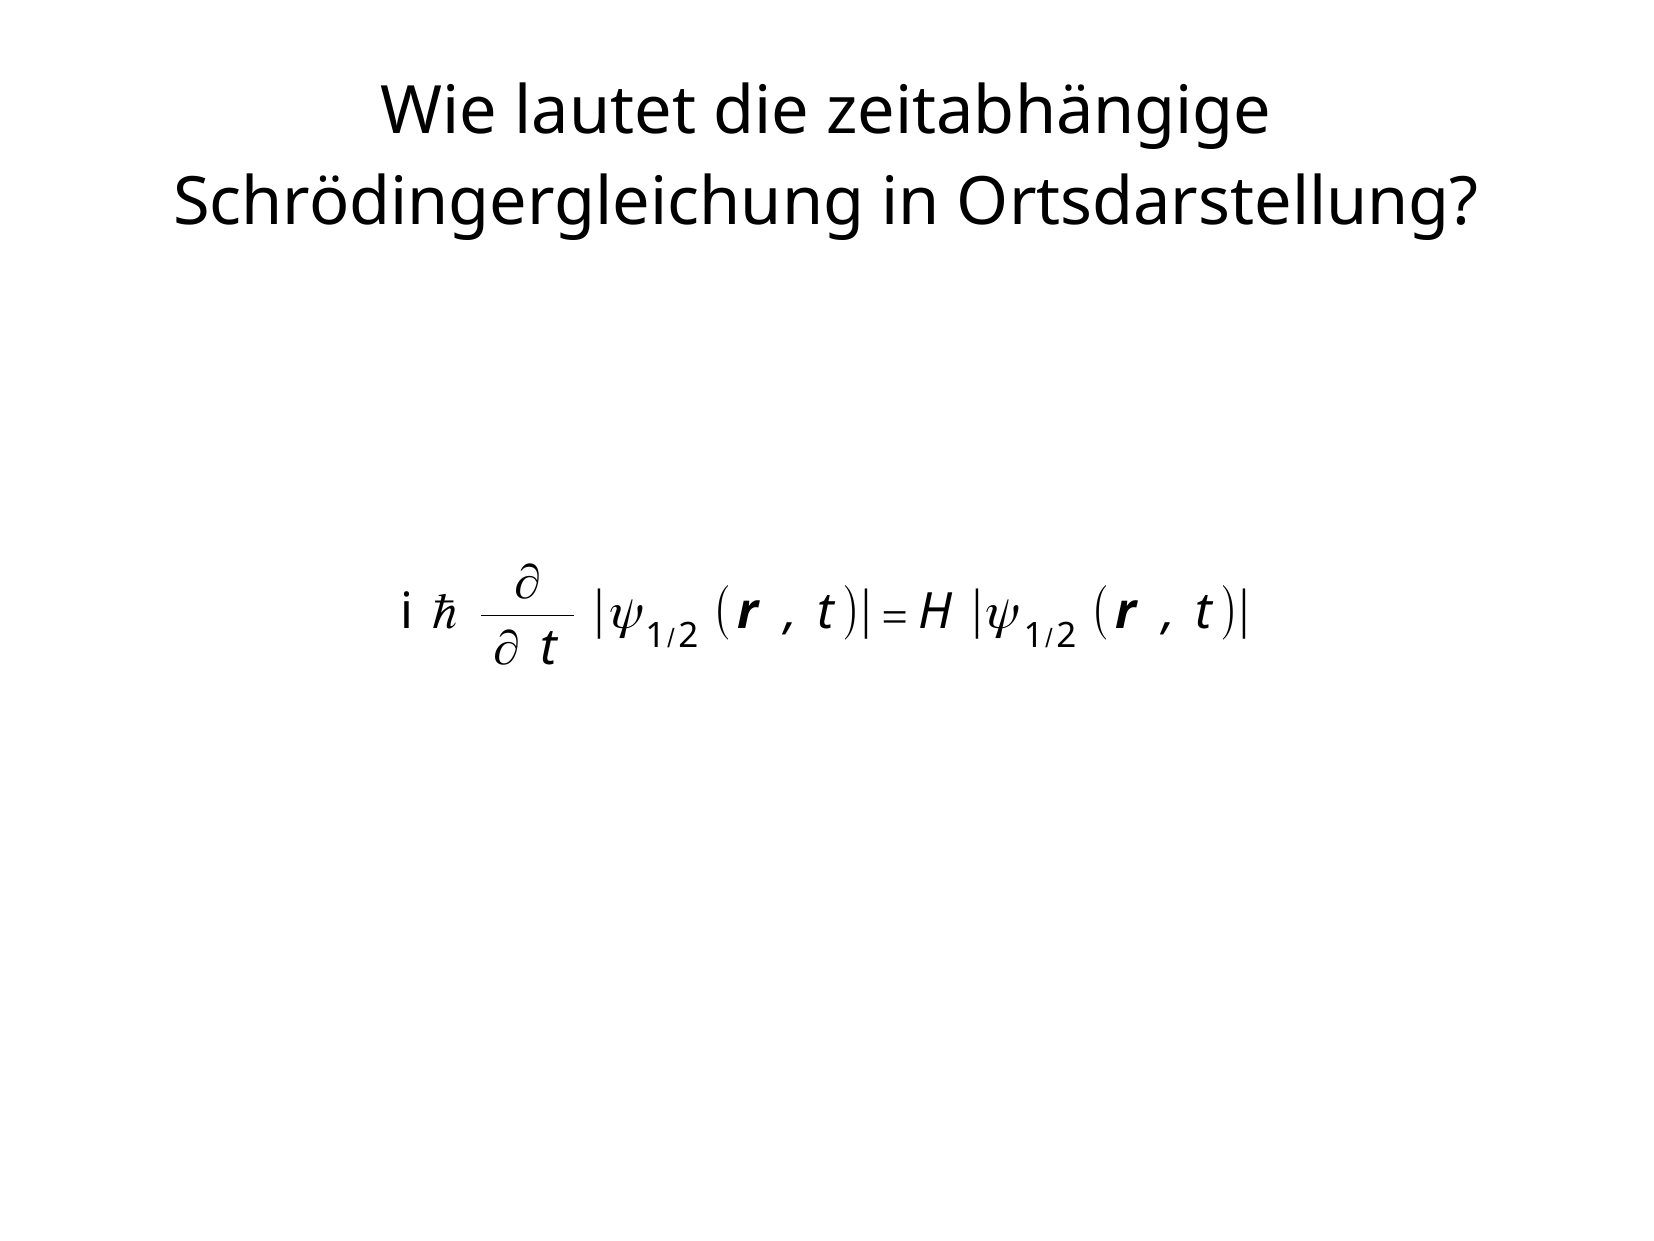

# Wie lautet die zeitabhängige Schrödingergleichung in Ortsdarstellung?